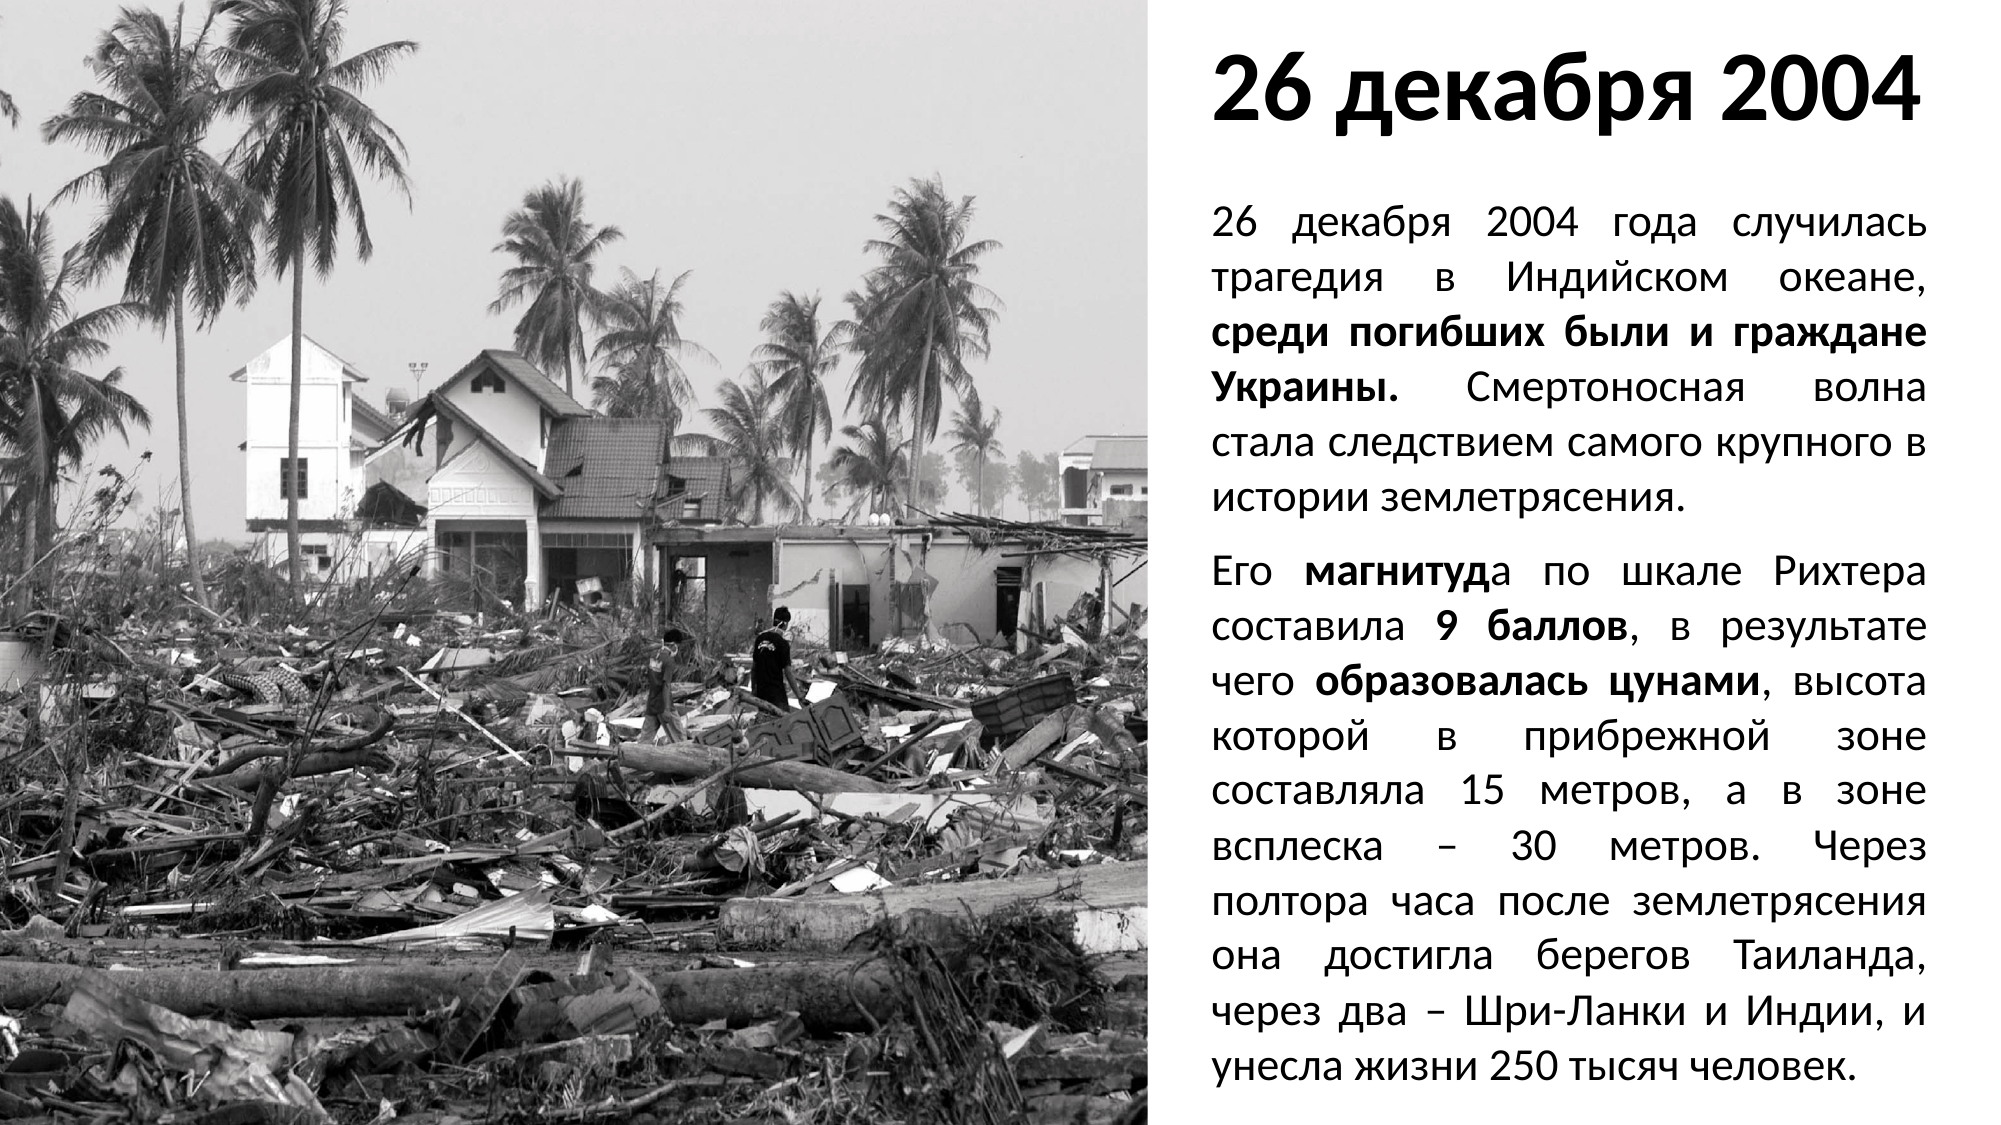

26 декабря 2004
26 декабря 2004 года случилась трагедия в Индийском океане, среди погибших были и граждане Украины. Смертоносная волна стала следствием самого крупного в истории землетрясения.
Его магнитуда по шкале Рихтера составила 9 баллов, в результате чего образовалась цунами, высота которой в прибрежной зоне составляла 15 метров, а в зоне всплеска – 30 метров. Через полтора часа после землетрясения она достигла берегов Таиланда, через два – Шри-Ланки и Индии, и унесла жизни 250 тысяч человек.